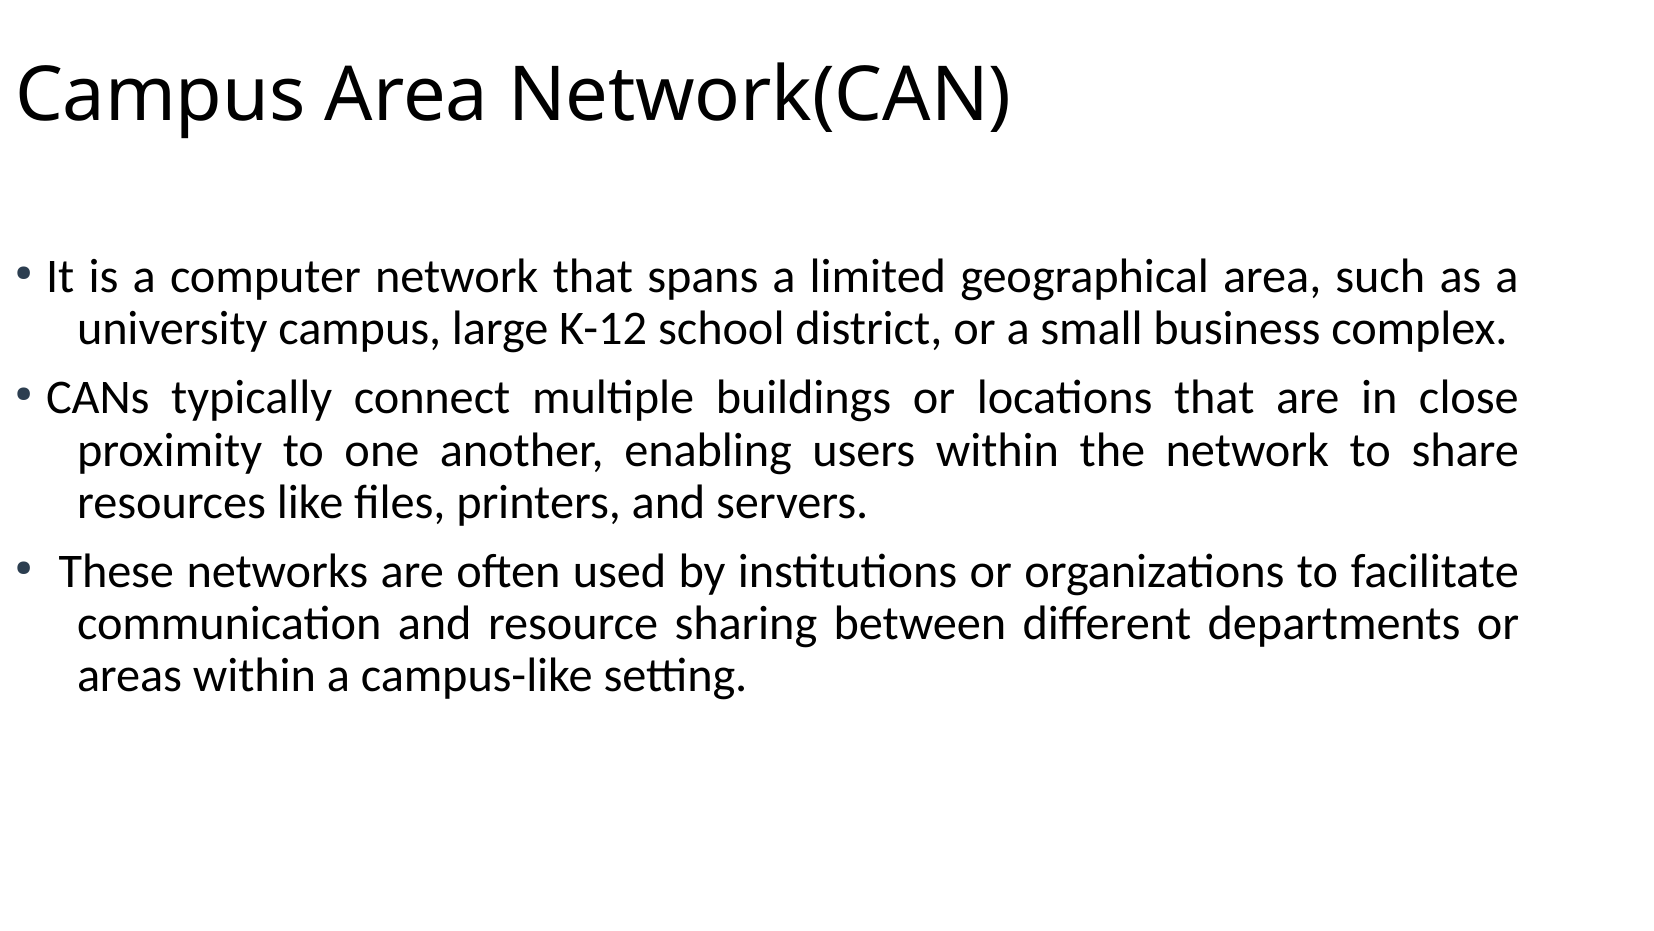

# Campus Area Network(CAN)
It is a computer network that spans a limited geographical area, such as a university campus, large K-12 school district, or a small business complex.
CANs typically connect multiple buildings or locations that are in close proximity to one another, enabling users within the network to share resources like files, printers, and servers.
 These networks are often used by institutions or organizations to facilitate communication and resource sharing between different departments or areas within a campus-like setting.